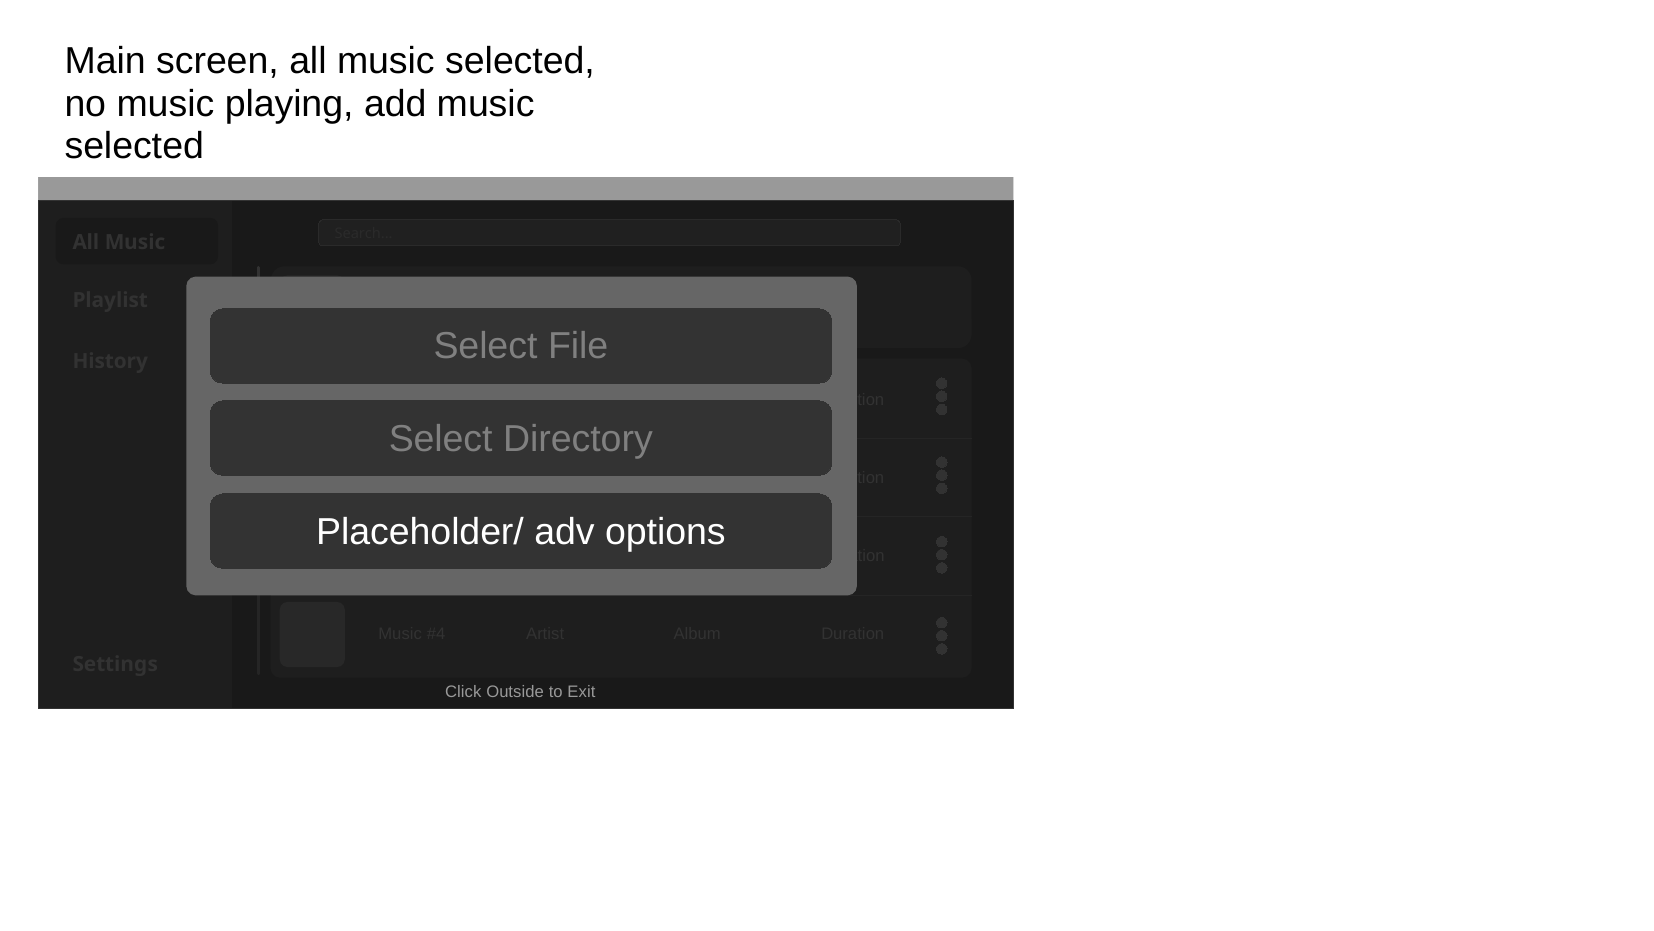

Main screen, all music selected, no music playing, add music selected
All Music
Search...
+
Add Music
+
Playlist
Select File
History
Music #1		Artist		Album		Duration
Select Directory
Music #2		Artist		Album		Duration
Placeholder/ adv options
Music #3		Artist		Album		Duration
Music #4		Artist		Album		Duration
Settings
Click Outside to Exit